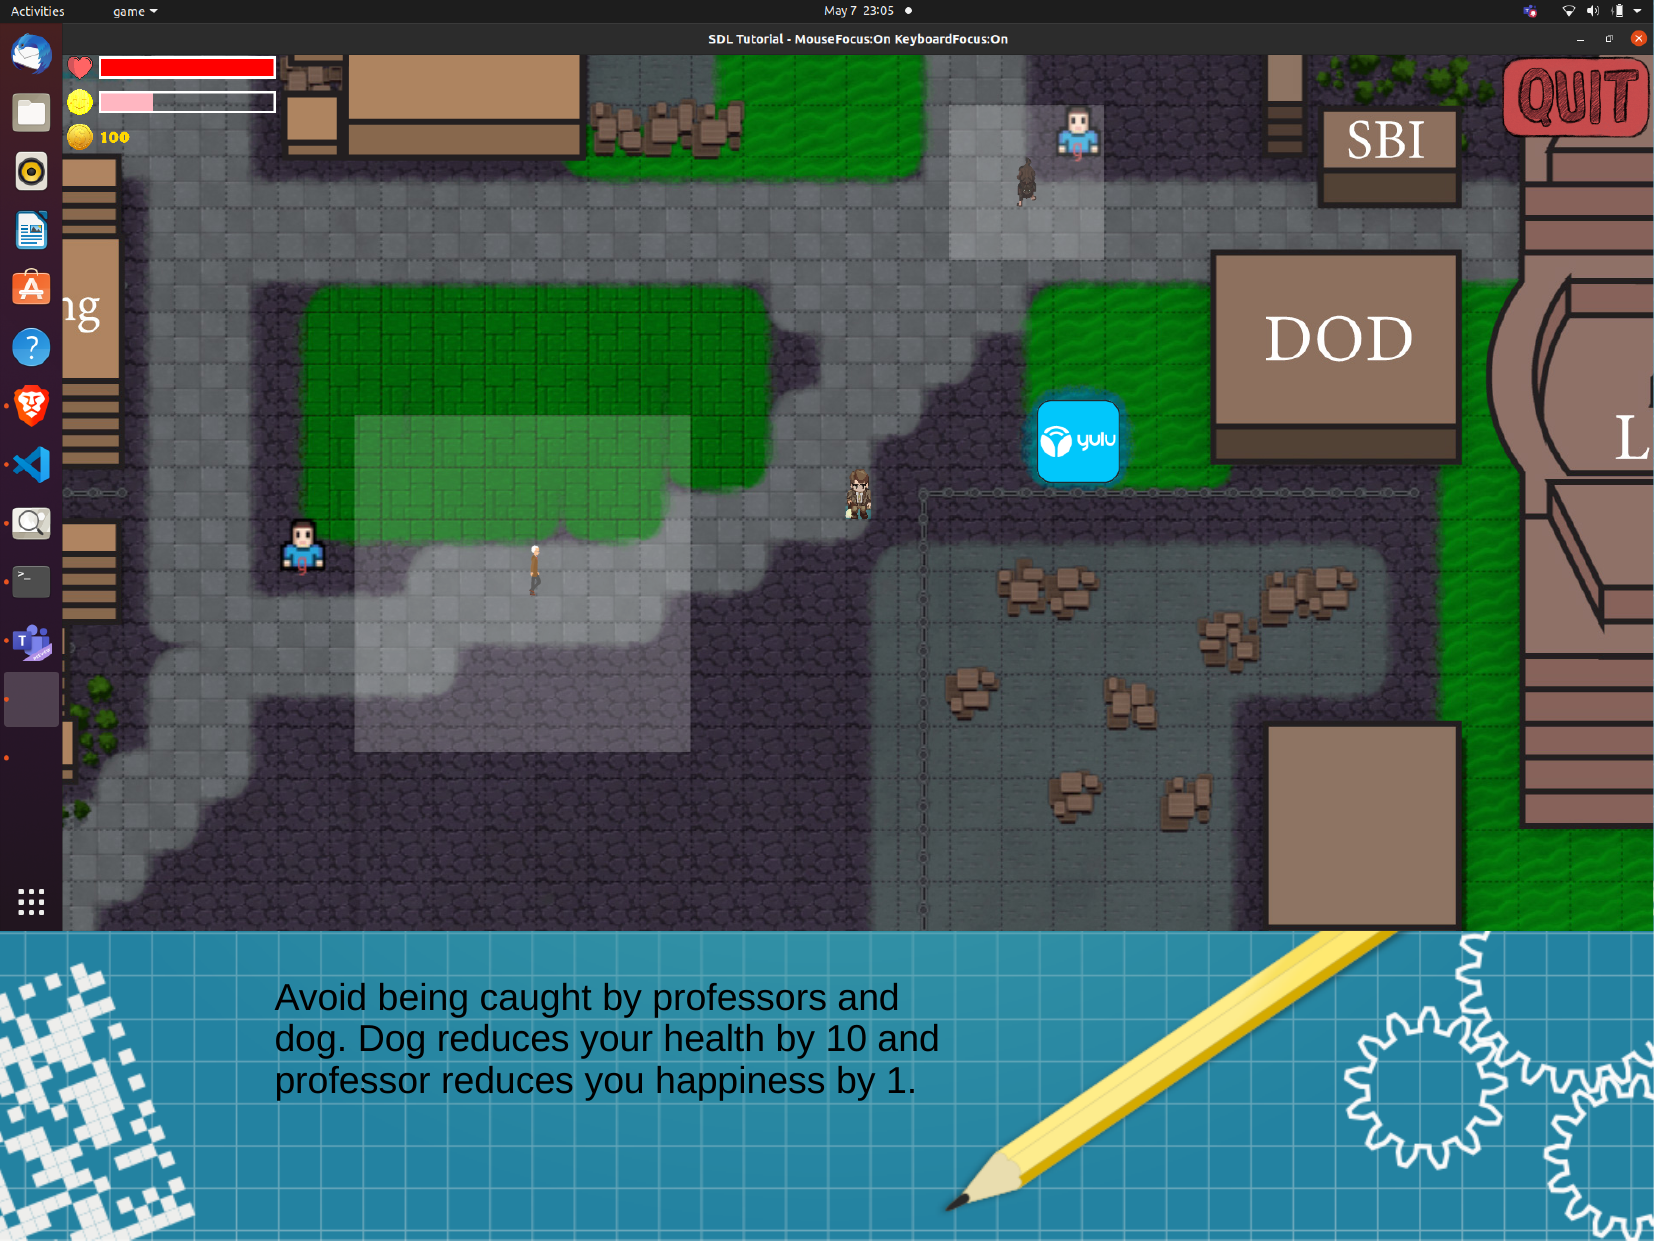

Avoid being caught by professors and dog. Dog reduces your health by 10 and professor reduces you happiness by 1.